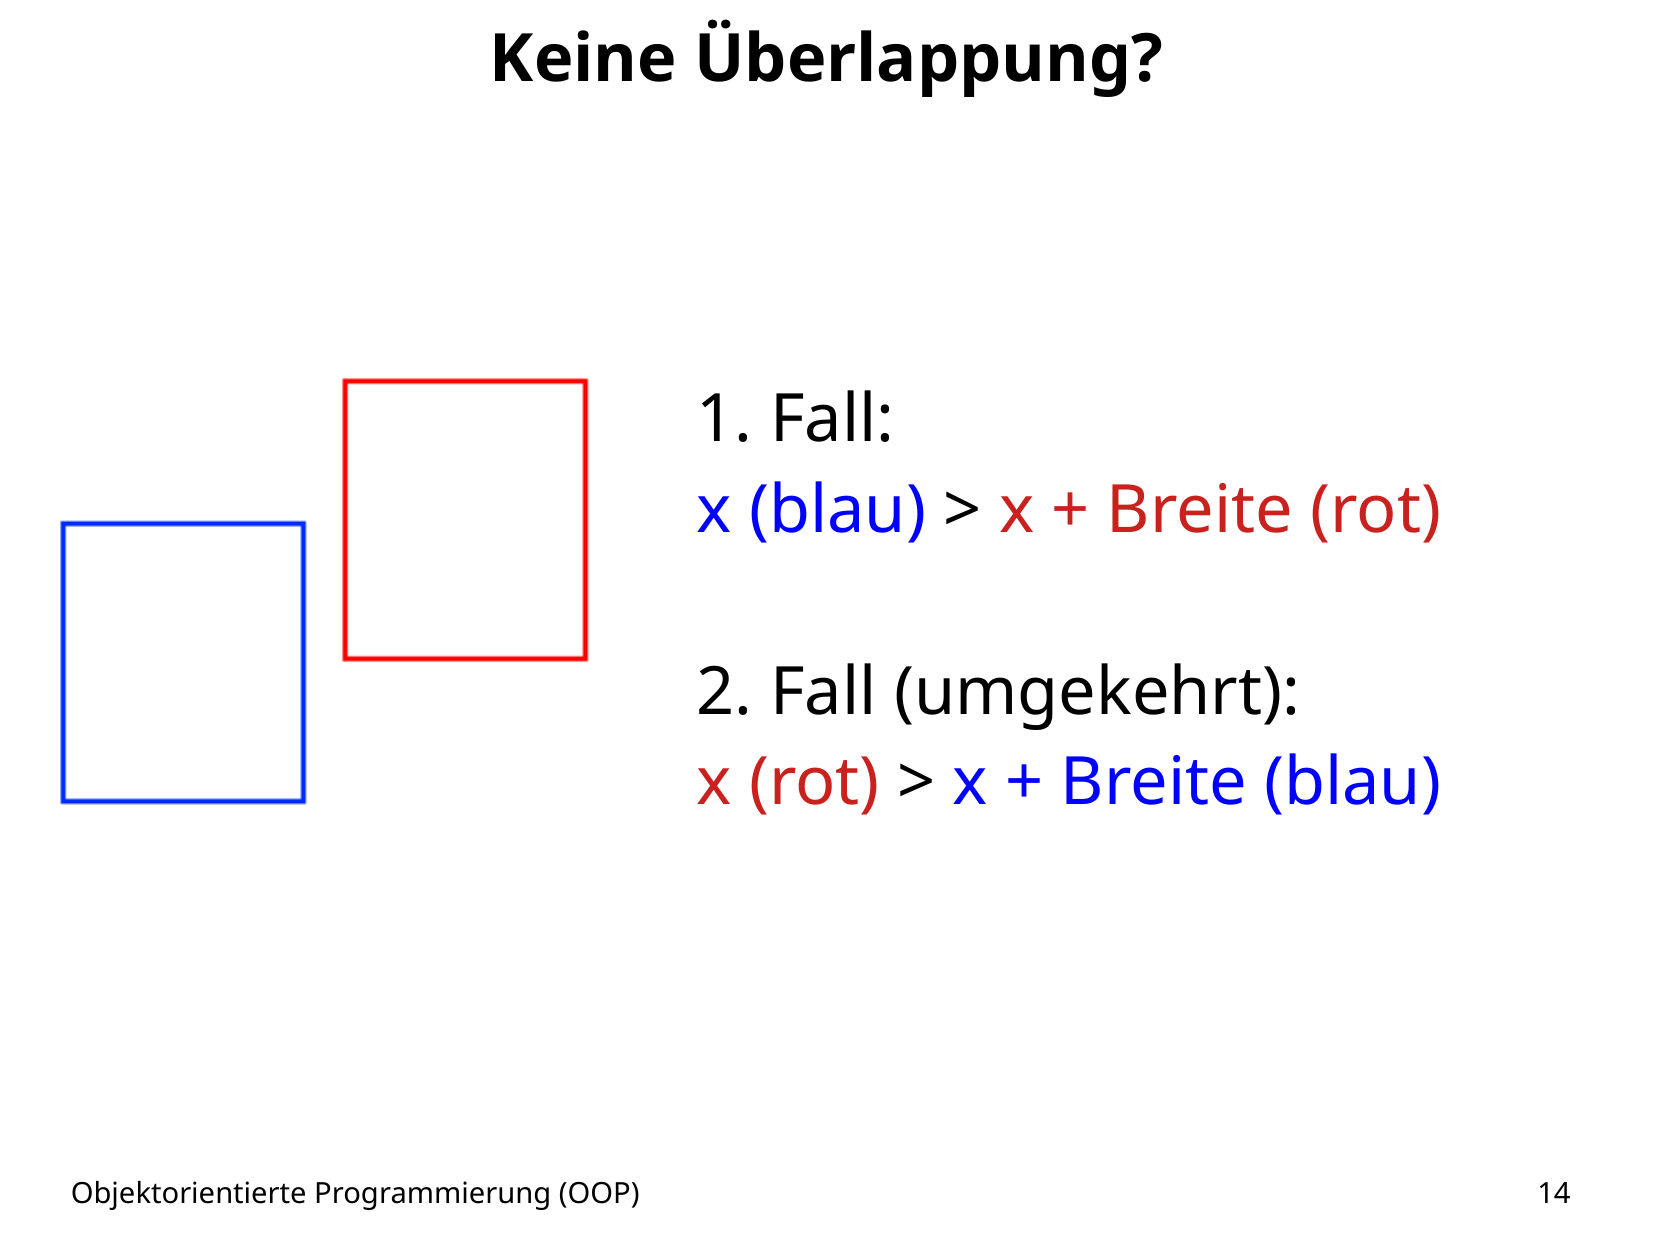

# Keine Überlappung?
1. Fall:
x (blau) > x + Breite (rot)
2. Fall (umgekehrt):
x (rot) > x + Breite (blau)
Objektorientierte Programmierung (OOP)
14